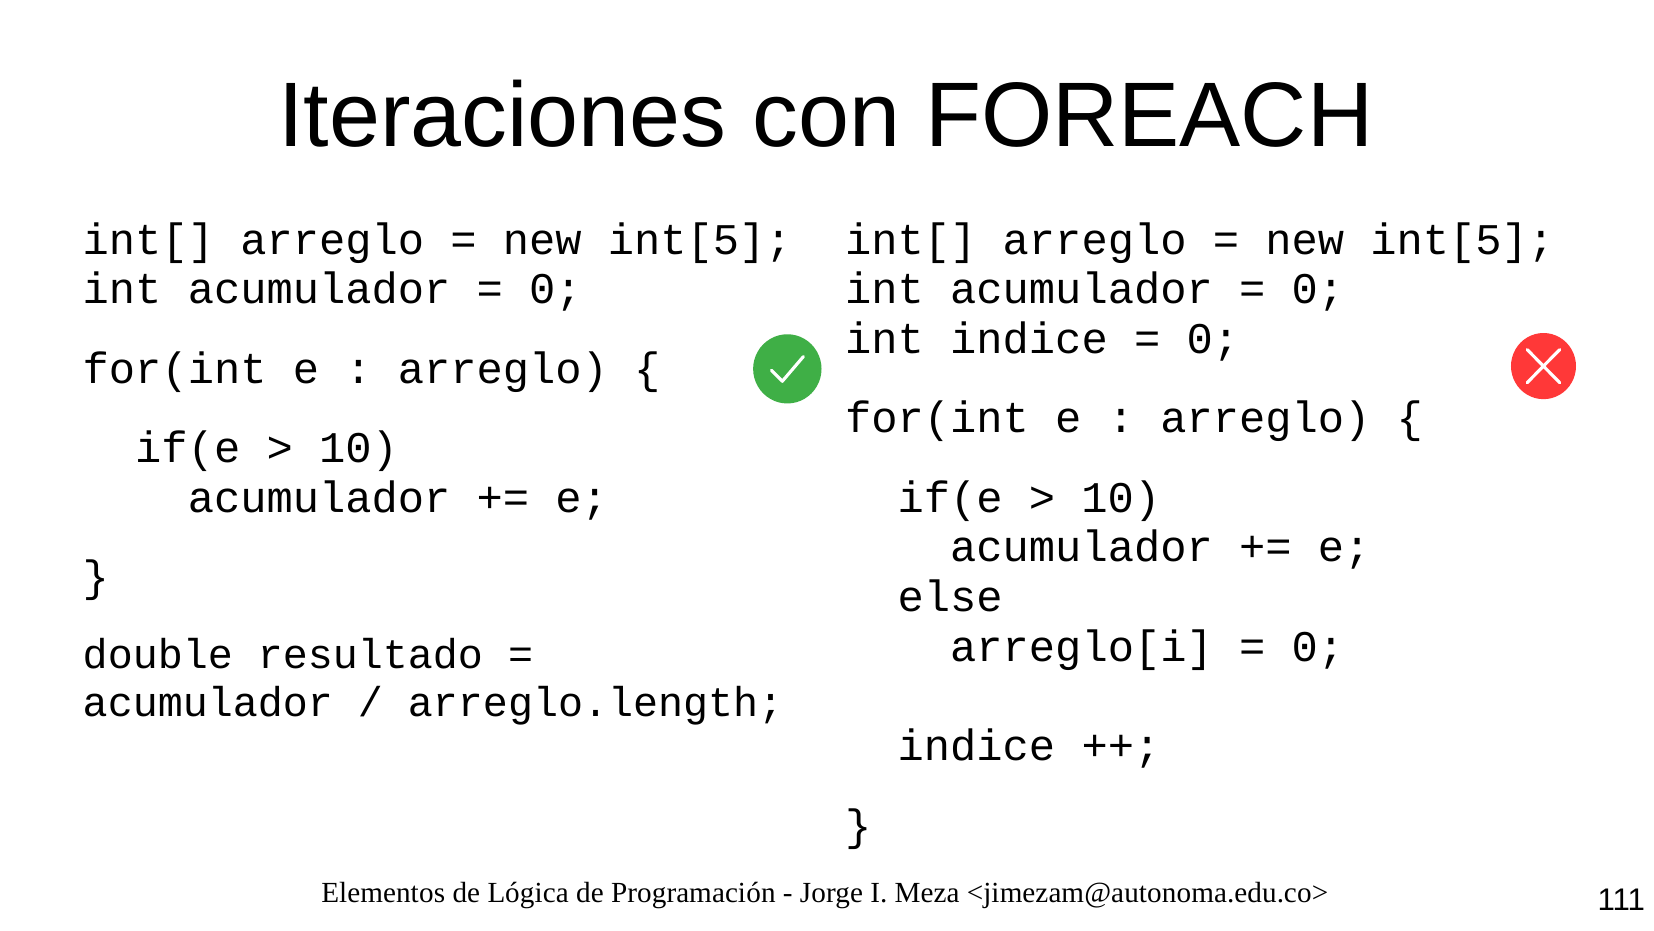

# Iteraciones con FOREACH
int[] arreglo = new int[5];
int acumulador = 0;
for(int e : arreglo) {
 if(e > 10)
 acumulador += e;
}
double resultado =
acumulador / arreglo.length;
int[] arreglo = new int[5];
int acumulador = 0;
int indice = 0;
for(int e : arreglo) {
 if(e > 10)
 acumulador += e;
 else
 arreglo[i] = 0;
 indice ++;
}
Elementos de Lógica de Programación - Jorge I. Meza <jimezam@autonoma.edu.co>